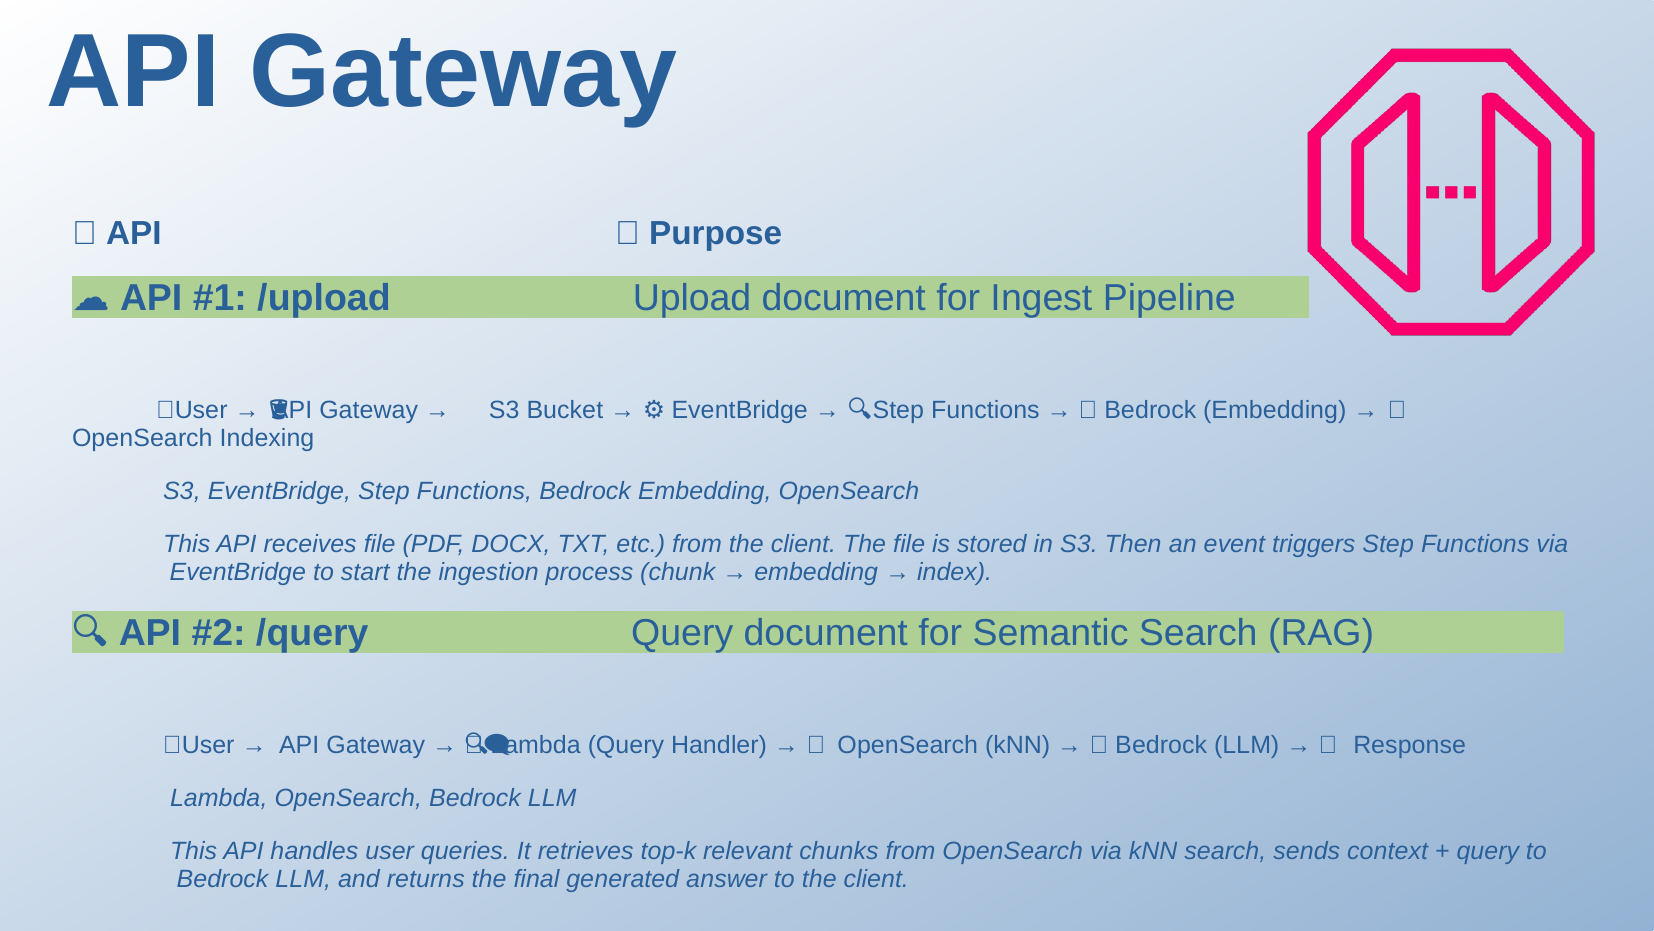

API Gateway
🔢 API 📘 Purpose
☁️ API #1: /upload Upload document for Ingest Pipeline
 🧍User → 🌐 API Gateway → 🪣 S3 Bucket → ⚙️ EventBridge → 🧠 Step Functions → 🧩 Bedrock (Embedding) → 🔍 OpenSearch Indexing
 S3, EventBridge, Step Functions, Bedrock Embedding, OpenSearch
 This API receives file (PDF, DOCX, TXT, etc.) from the client. The file is stored in S3. Then an event triggers Step Functions via EventBridge to start the ingestion process (chunk → embedding → index).
🔍 API #2: /query Query document for Semantic Search (RAG)
 🧍User → 🌐 API Gateway → 🧠 Lambda (Query Handler) → 🔍 OpenSearch (kNN) → 🤖 Bedrock (LLM) → 🗨️ Response
 Lambda, OpenSearch, Bedrock LLM
 This API handles user queries. It retrieves top-k relevant chunks from OpenSearch via kNN search, sends context + query to Bedrock LLM, and returns the final generated answer to the client.